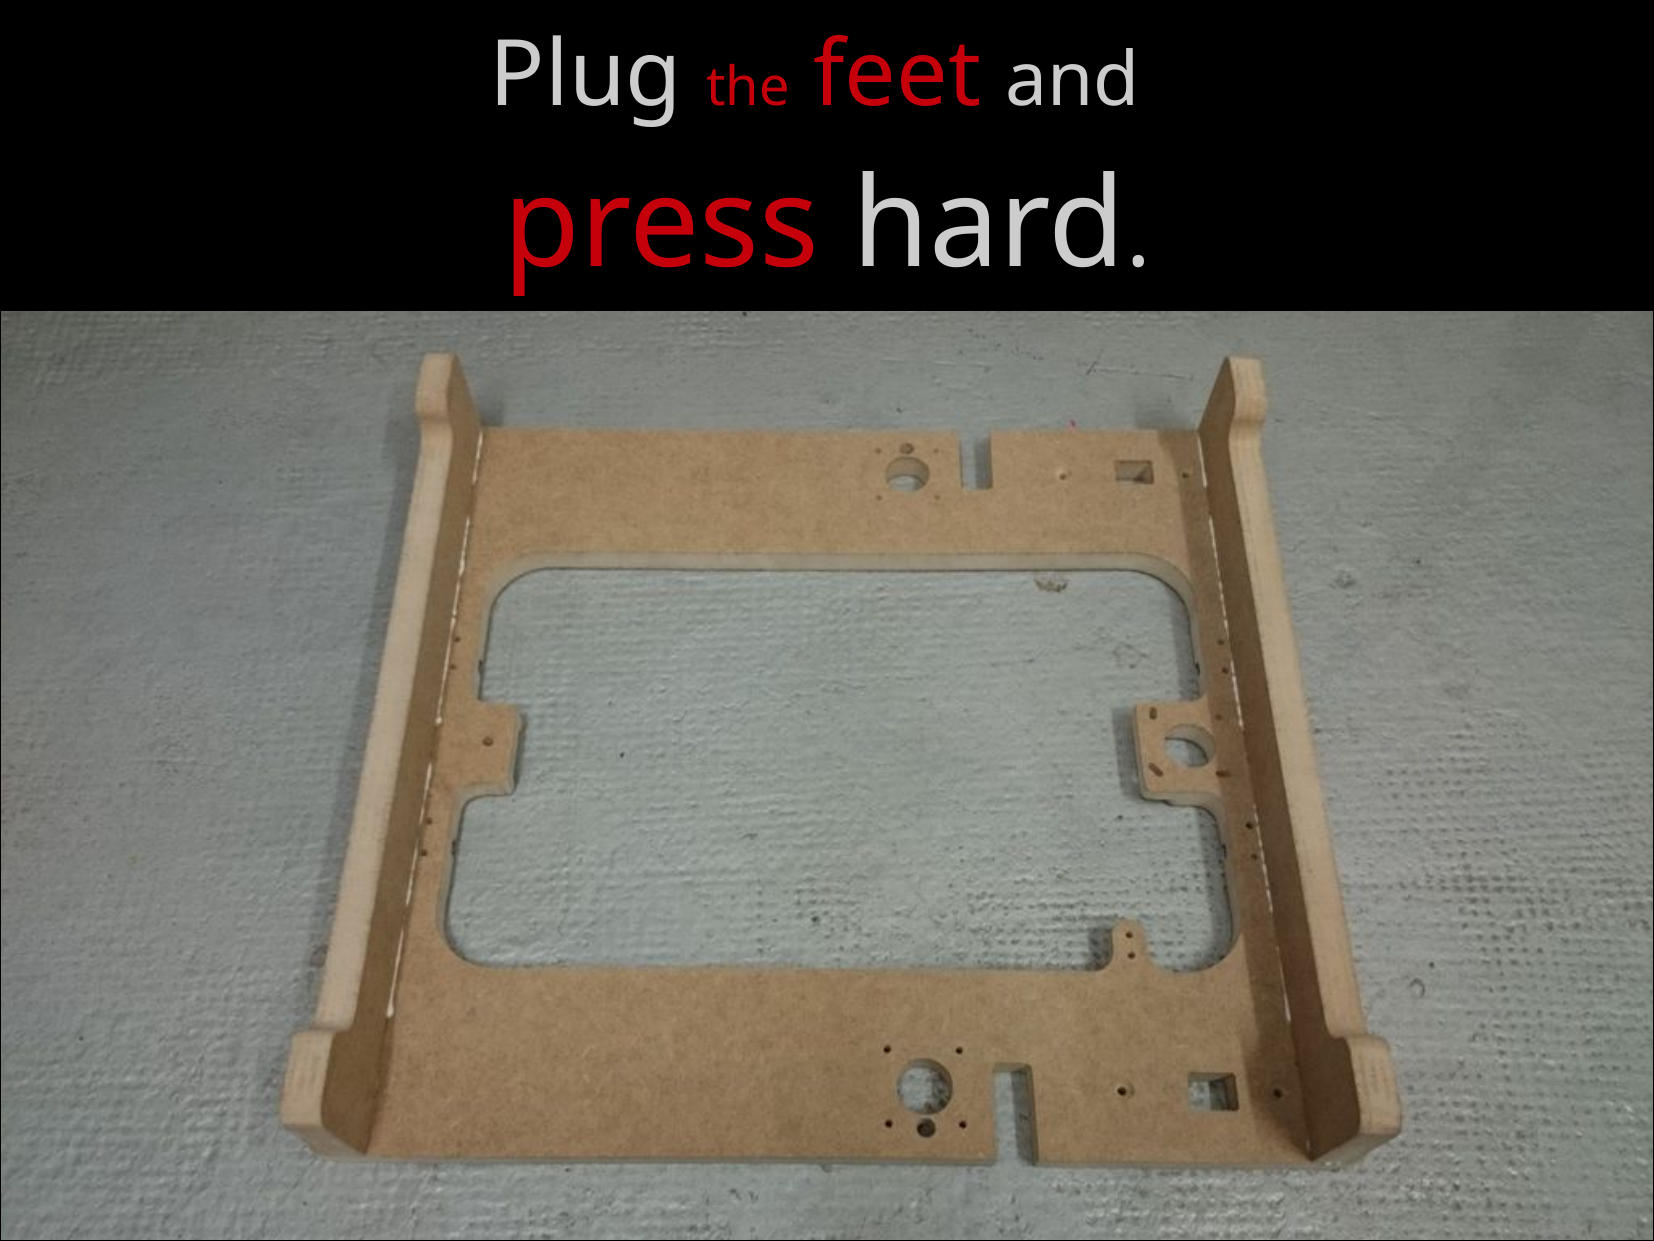

# Plug the feet and press hard.